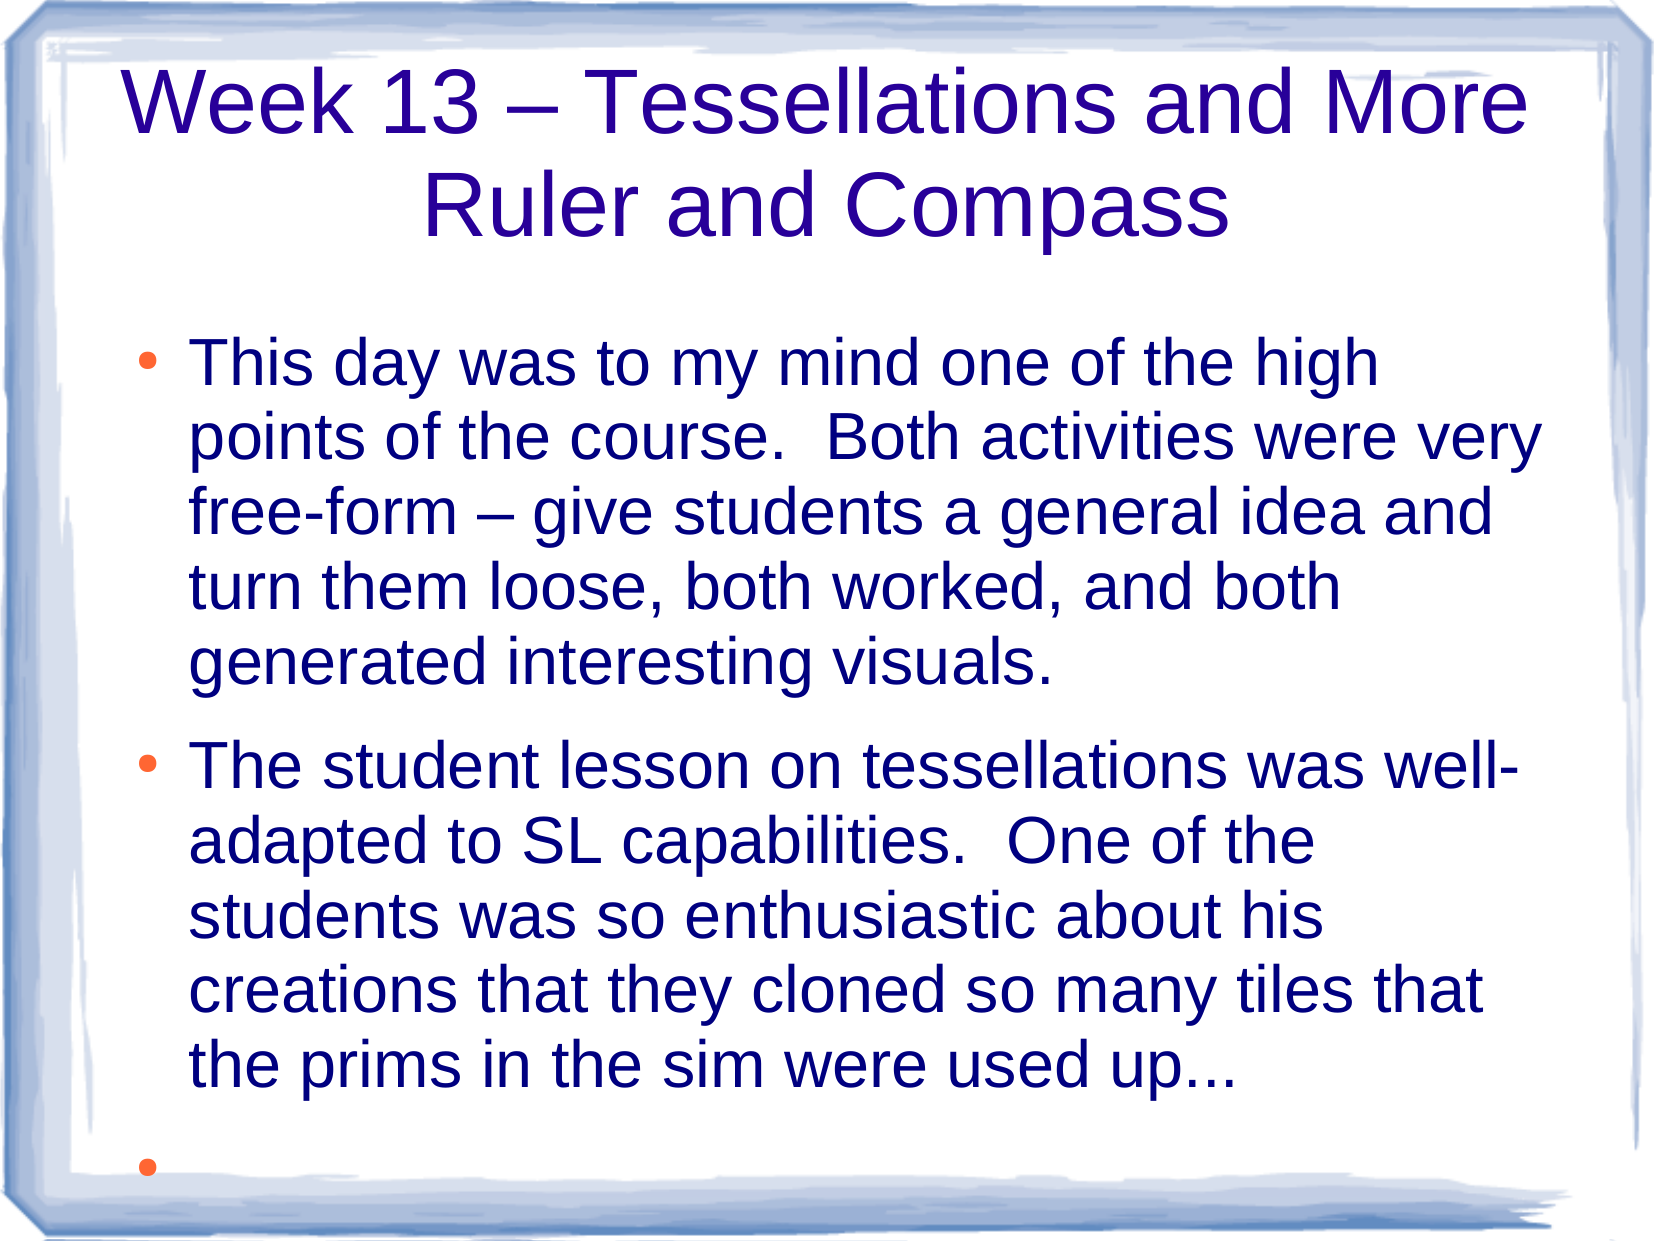

# Week 13 – Tessellations and More Ruler and Compass
This day was to my mind one of the high points of the course. Both activities were very free-form – give students a general idea and turn them loose, both worked, and both generated interesting visuals.
The student lesson on tessellations was well-adapted to SL capabilities. One of the students was so enthusiastic about his creations that they cloned so many tiles that the prims in the sim were used up...